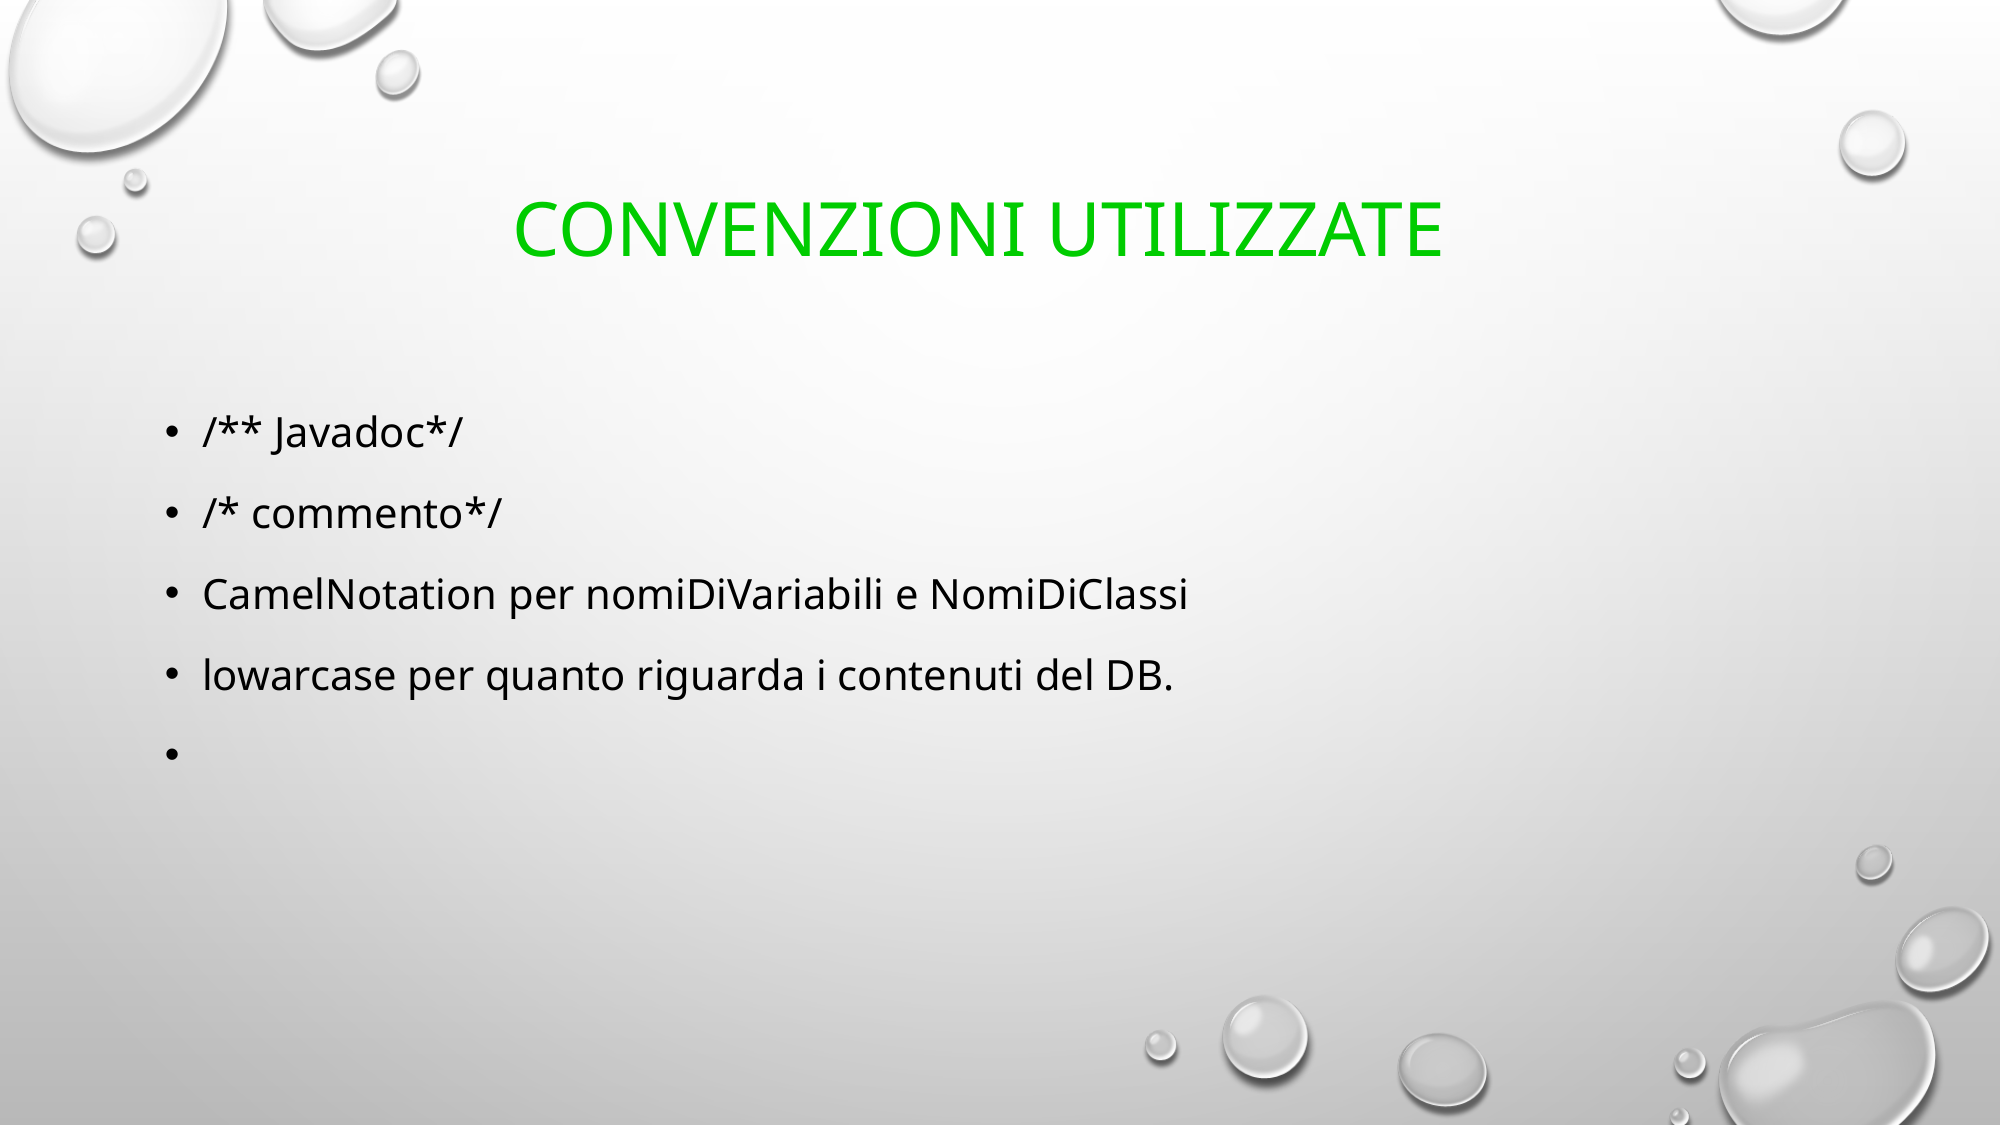

# Convenzioni Utilizzate
/** Javadoc*/
/* commento*/
CamelNotation per nomiDiVariabili e NomiDiClassi
lowarcase per quanto riguarda i contenuti del DB.